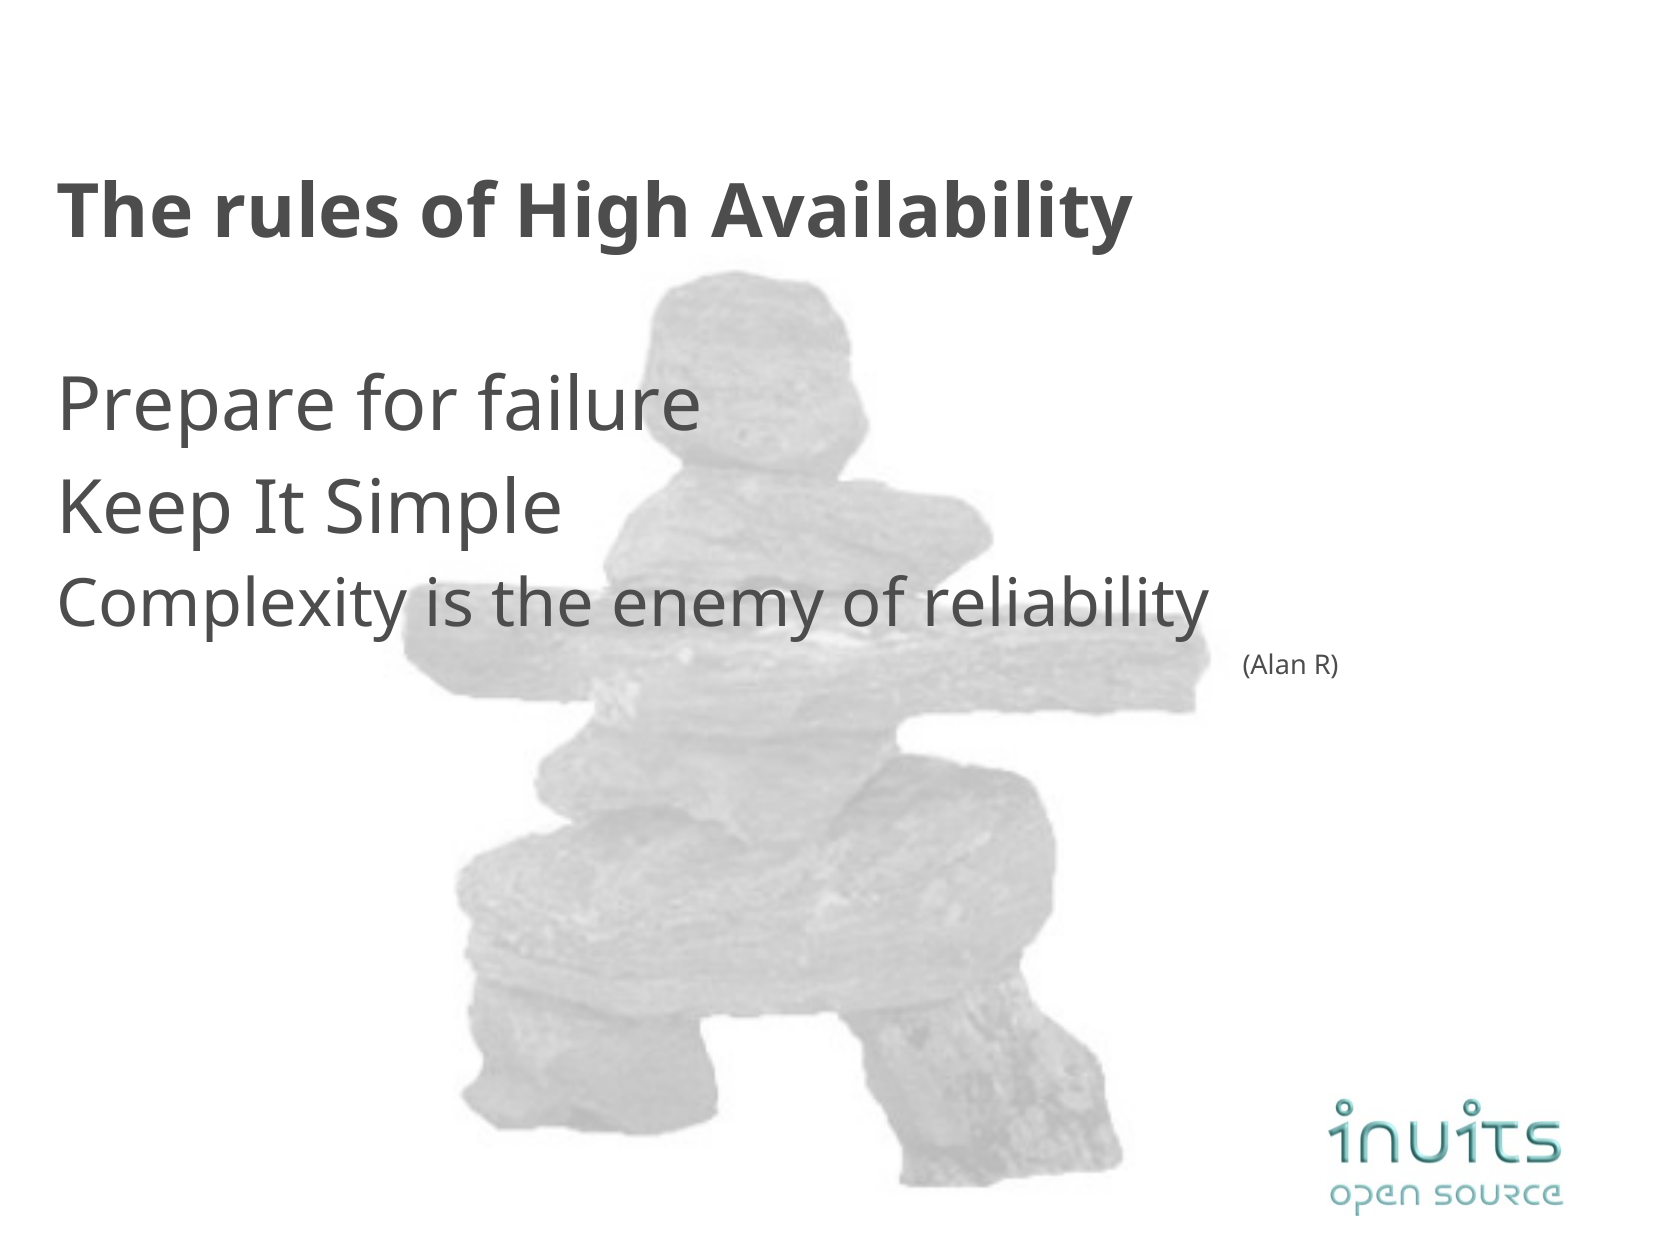

The rules of High Availability
Prepare for failure
Keep It Simple
Complexity is the enemy of reliability
(Alan R)
#